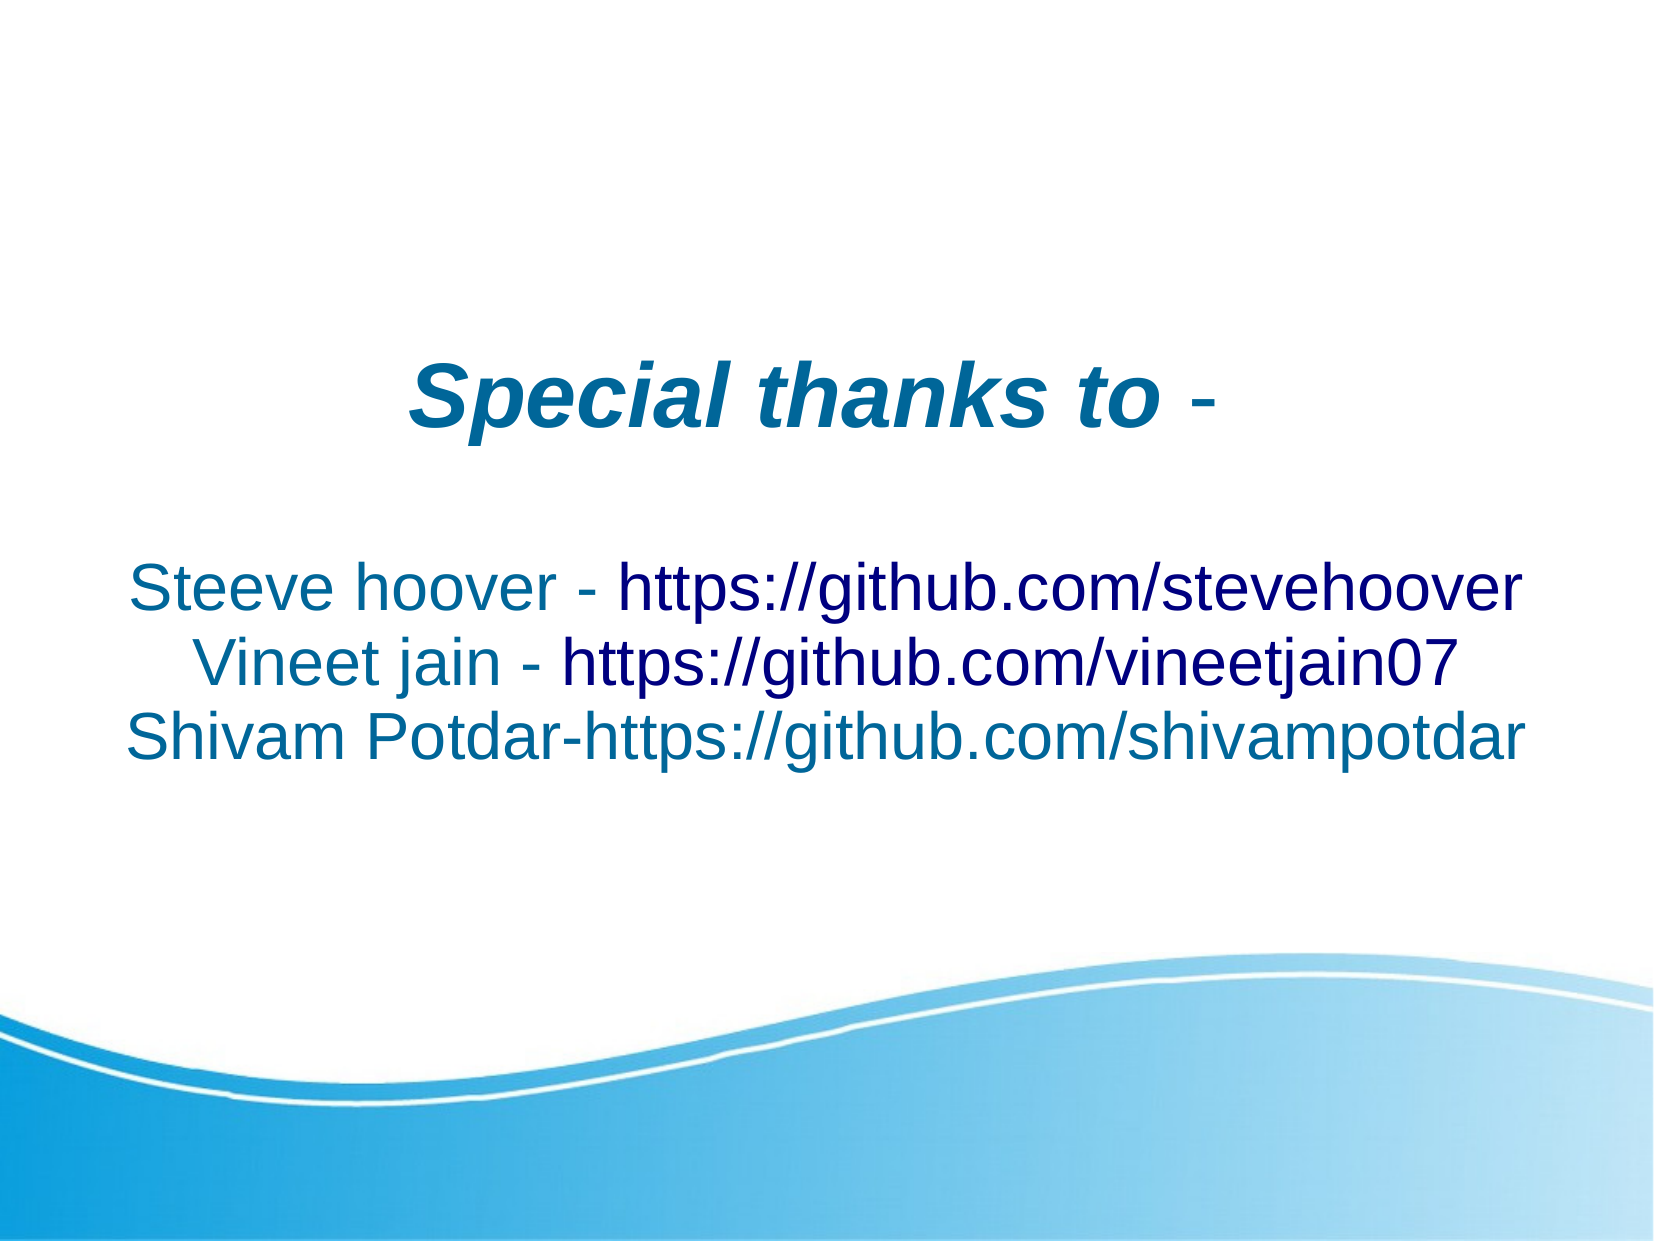

# Special thanks to - Steeve hoover - https://github.com/stevehoover Vineet jain - https://github.com/vineetjain07 Shivam Potdar-https://github.com/shivampotdar